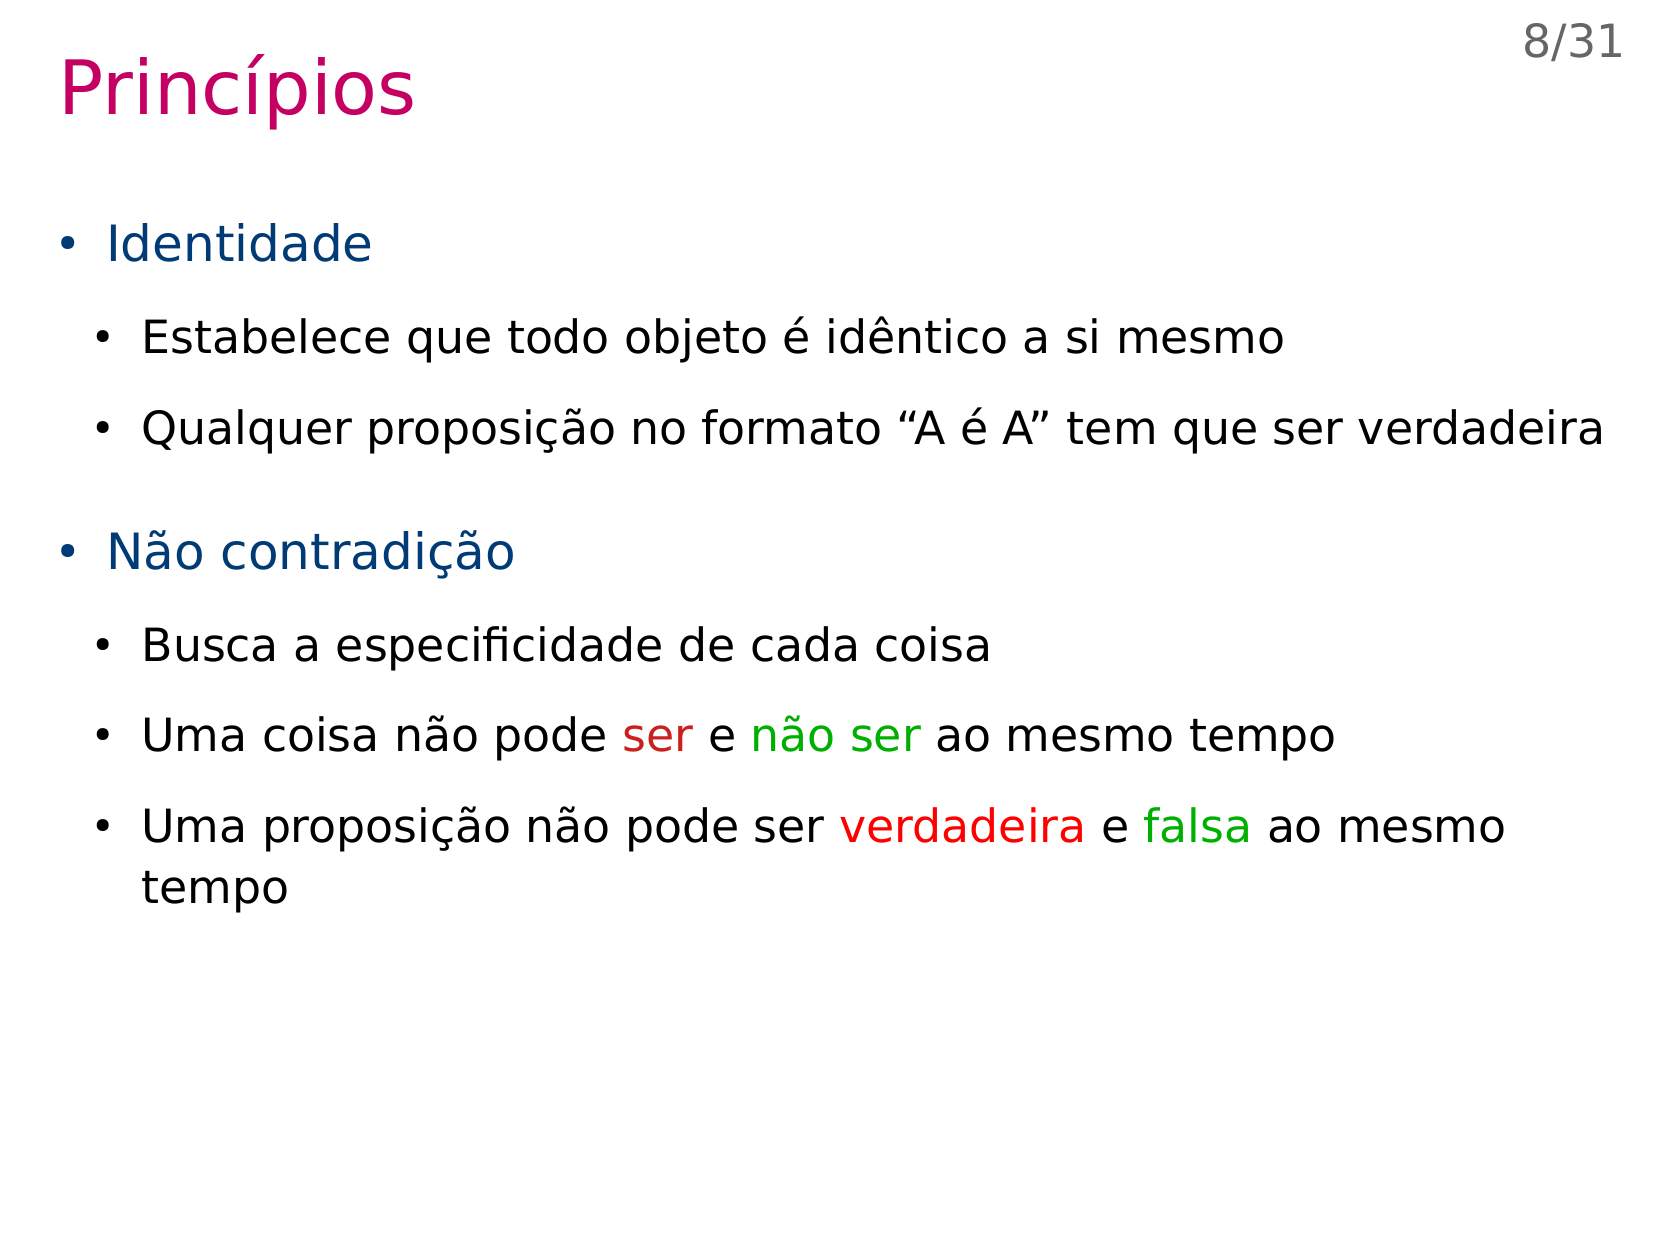

8
# Princípios
Identidade
Estabelece que todo objeto é idêntico a si mesmo
Qualquer proposição no formato “A é A” tem que ser verdadeira
Não contradição
Busca a especificidade de cada coisa
Uma coisa não pode ser e não ser ao mesmo tempo
Uma proposição não pode ser verdadeira e falsa ao mesmo tempo